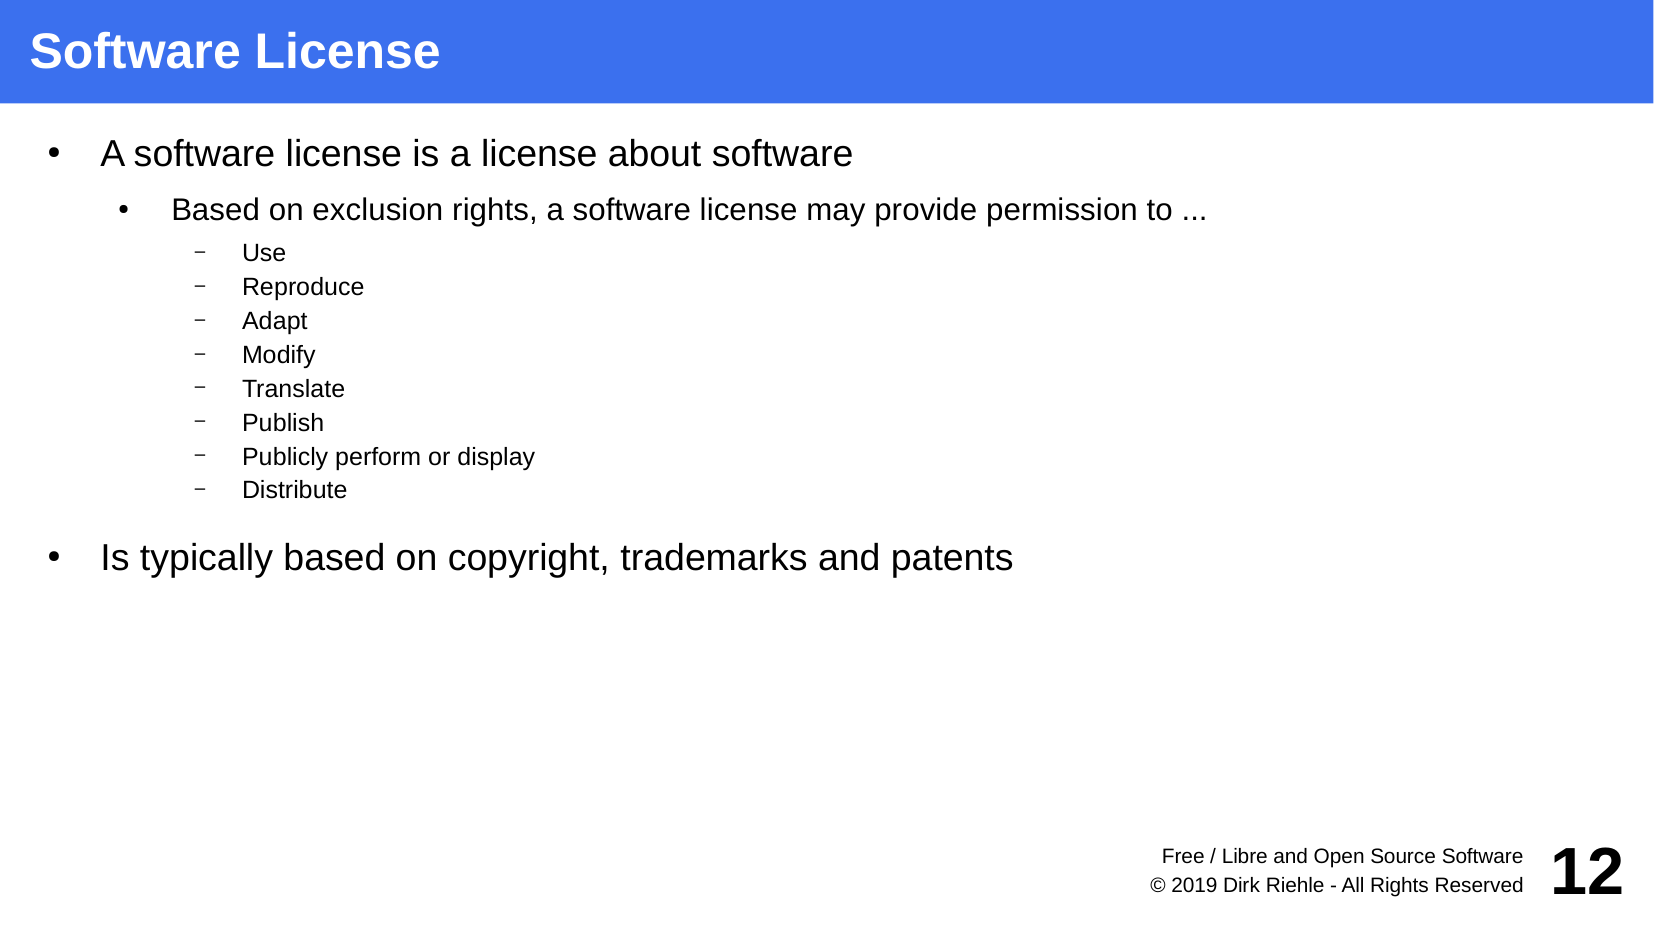

# Software License
A software license is a license about software
Based on exclusion rights, a software license may provide permission to ...
Use
Reproduce
Adapt
Modify
Translate
Publish
Publicly perform or display
Distribute
Is typically based on copyright, trademarks and patents
Free / Libre and Open Source Software
12
© 2019 Dirk Riehle - All Rights Reserved